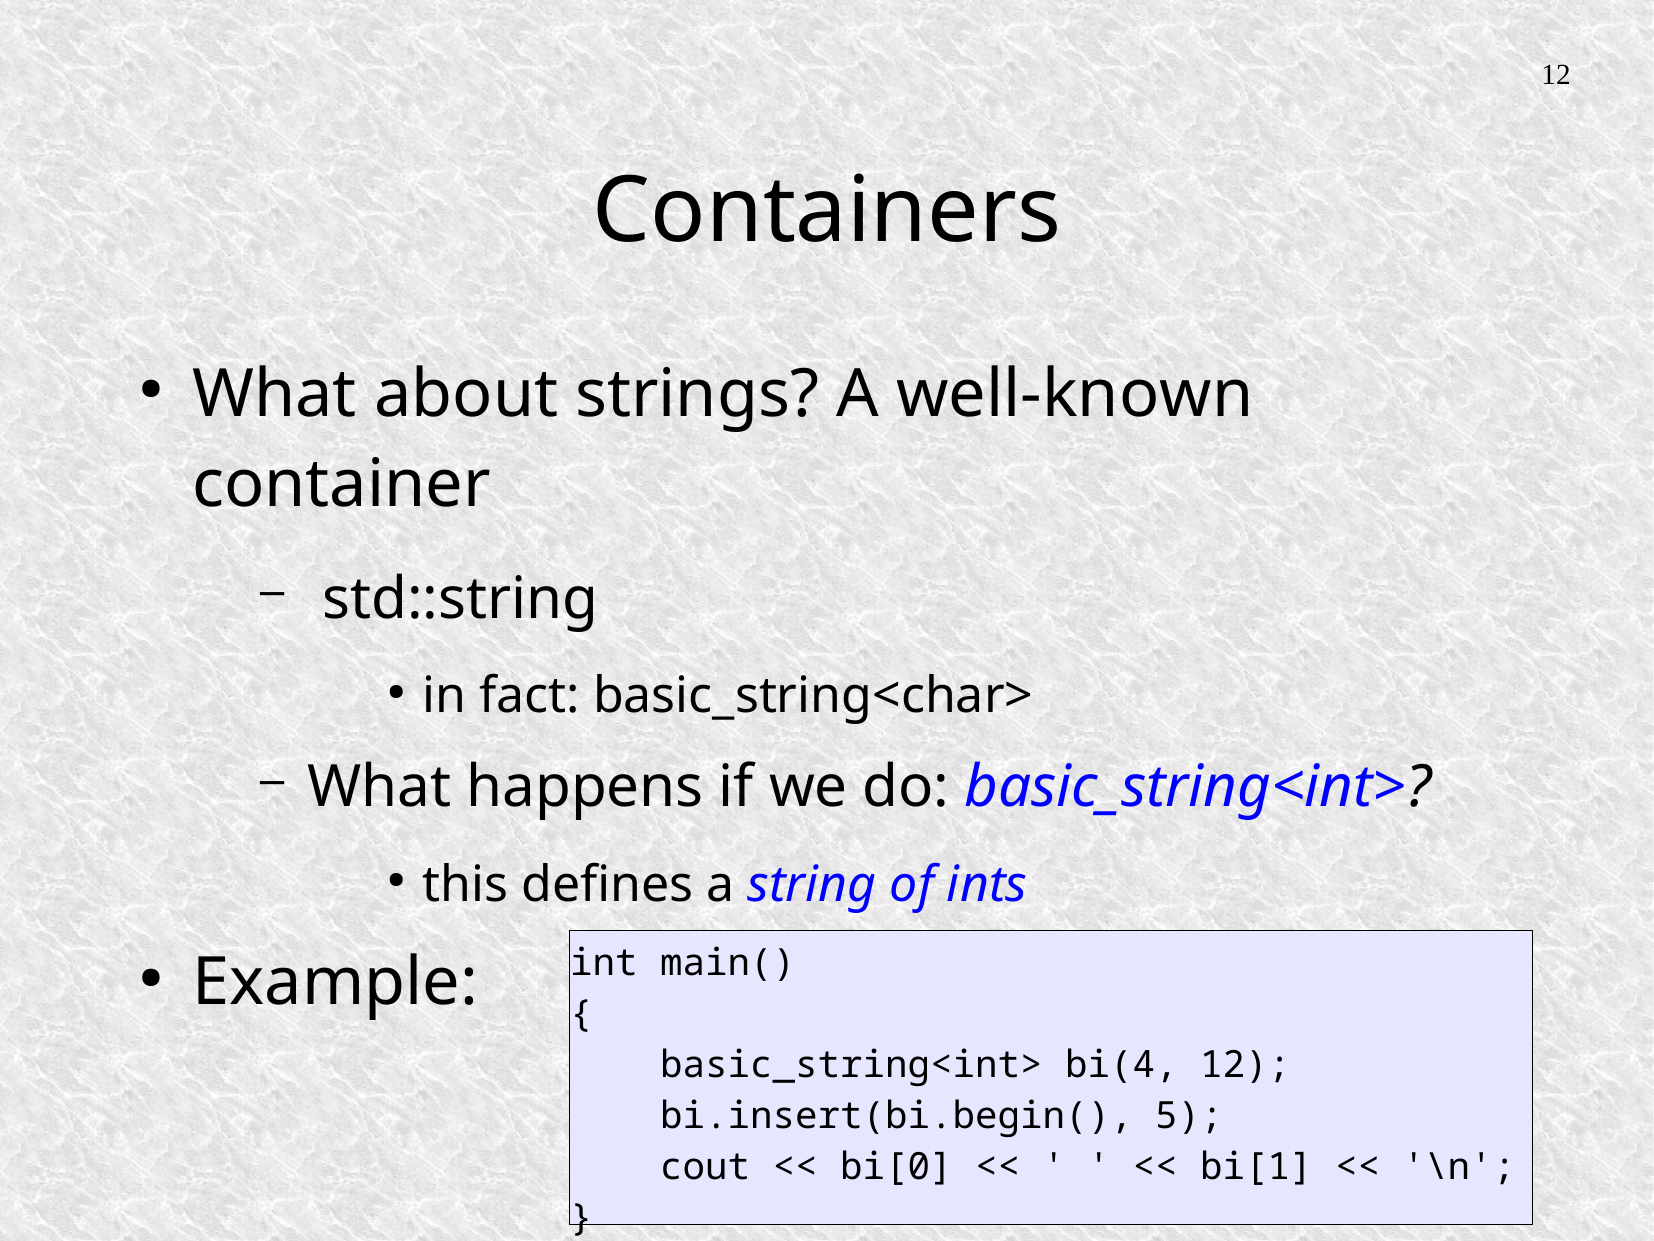

12
# Containers
What about strings? A well-known container
 std::string
in fact: basic_string<char>
What happens if we do: basic_string<int>?
this defines a string of ints
Example:
int main()
{
 basic_string<int> bi(4, 12);
 bi.insert(bi.begin(), 5);
 cout << bi[0] << ' ' << bi[1] << '\n';
}